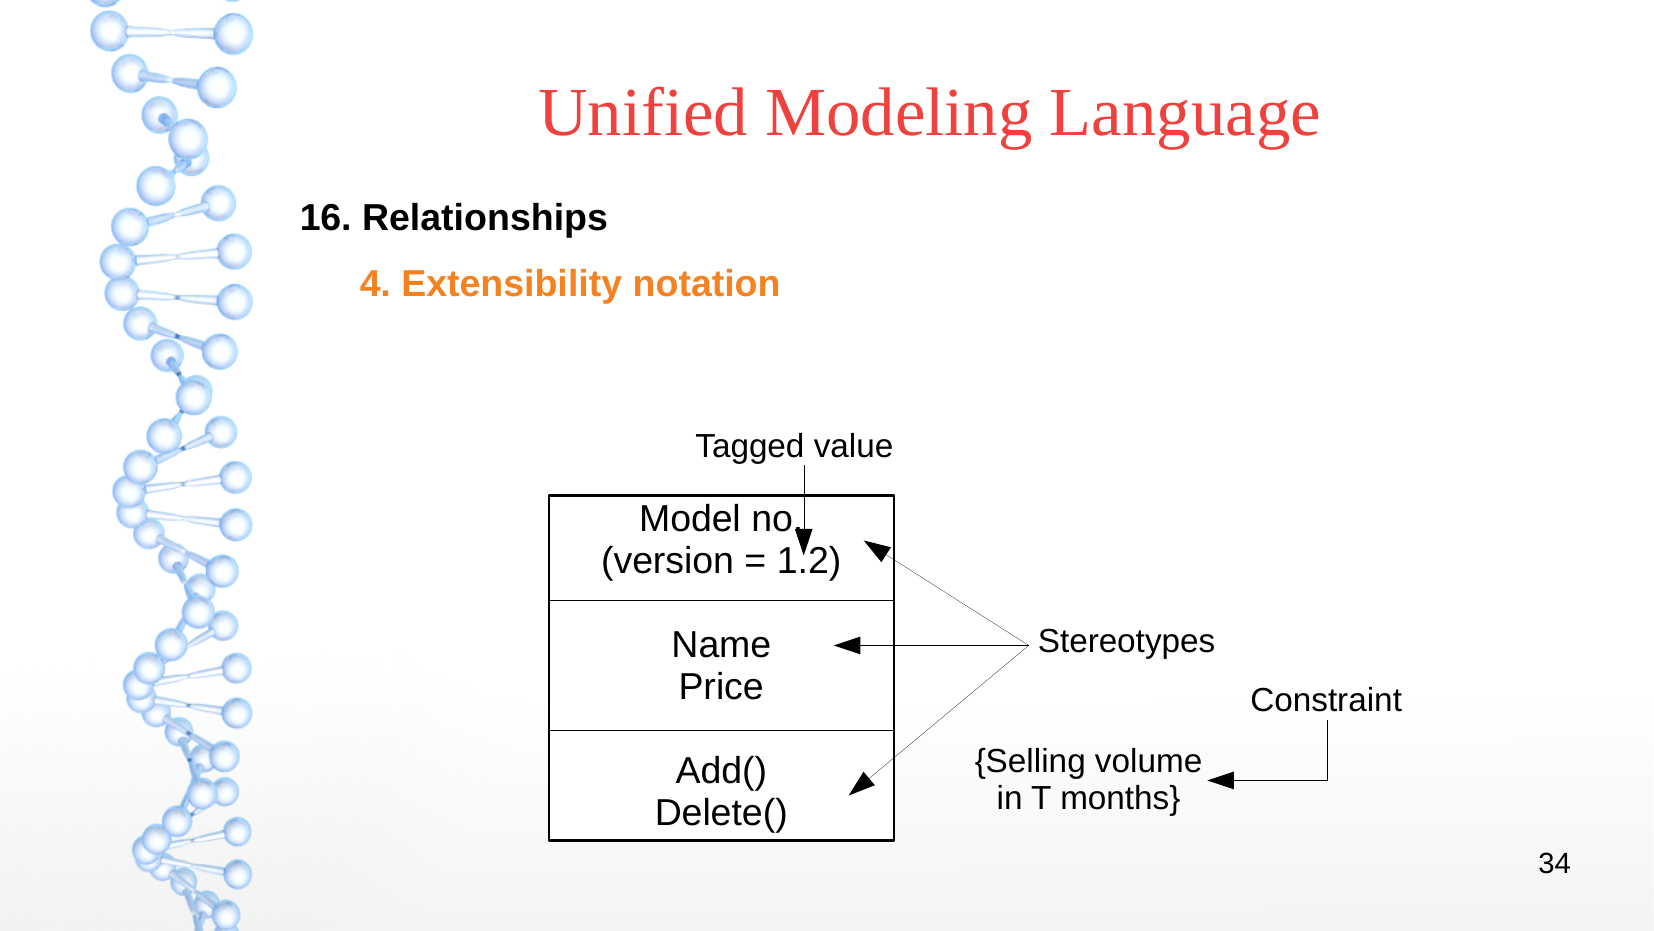

# Unified Modeling Language
16. Relationships
4. Extensibility notation
Tagged value
Model no.
(version = 1.2)
Name
Price
Add()
Delete()
Stereotypes
Constraint
{Selling volume in T months}
34